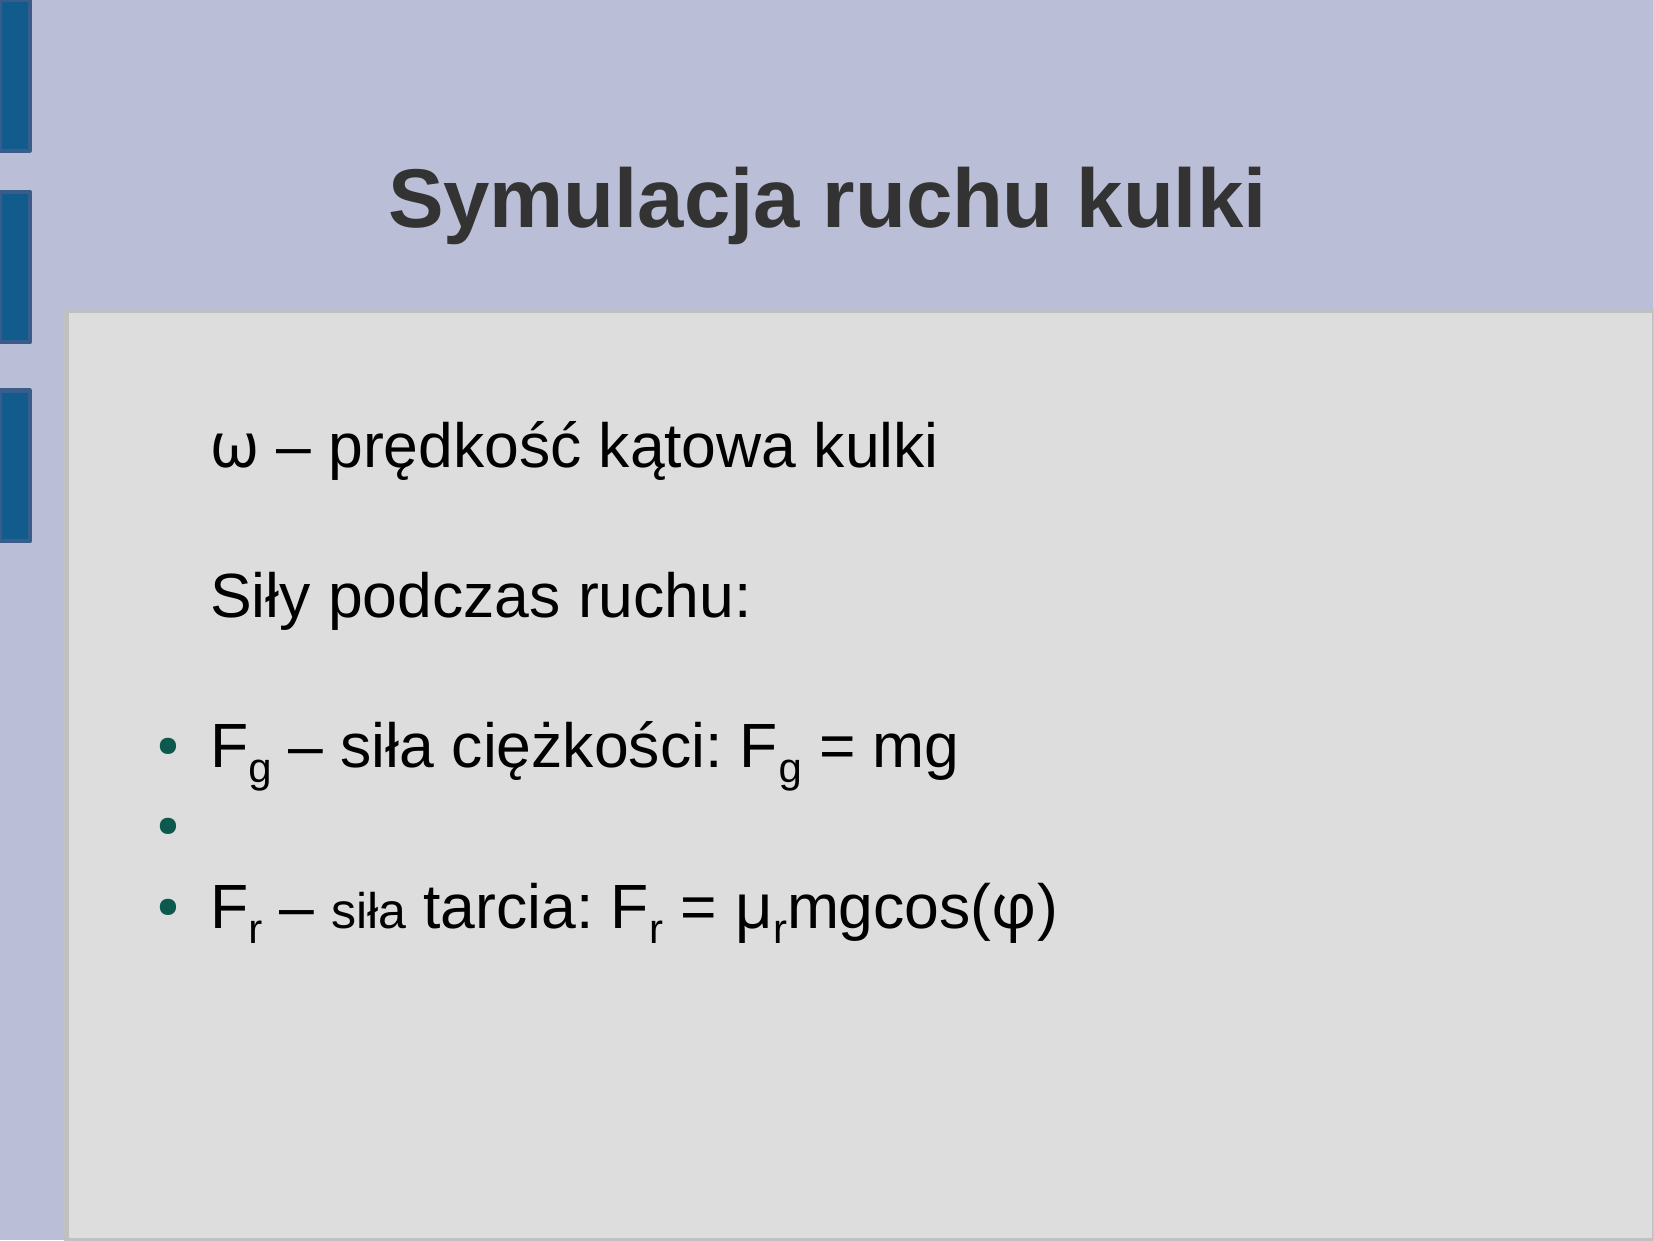

# Symulacja ruchu kulki
ω – prędkość kątowa kulki
Siły podczas ruchu:
Fg – siła ciężkości: Fg = mg
Fr – siła tarcia: Fr = μrmgcos(φ)